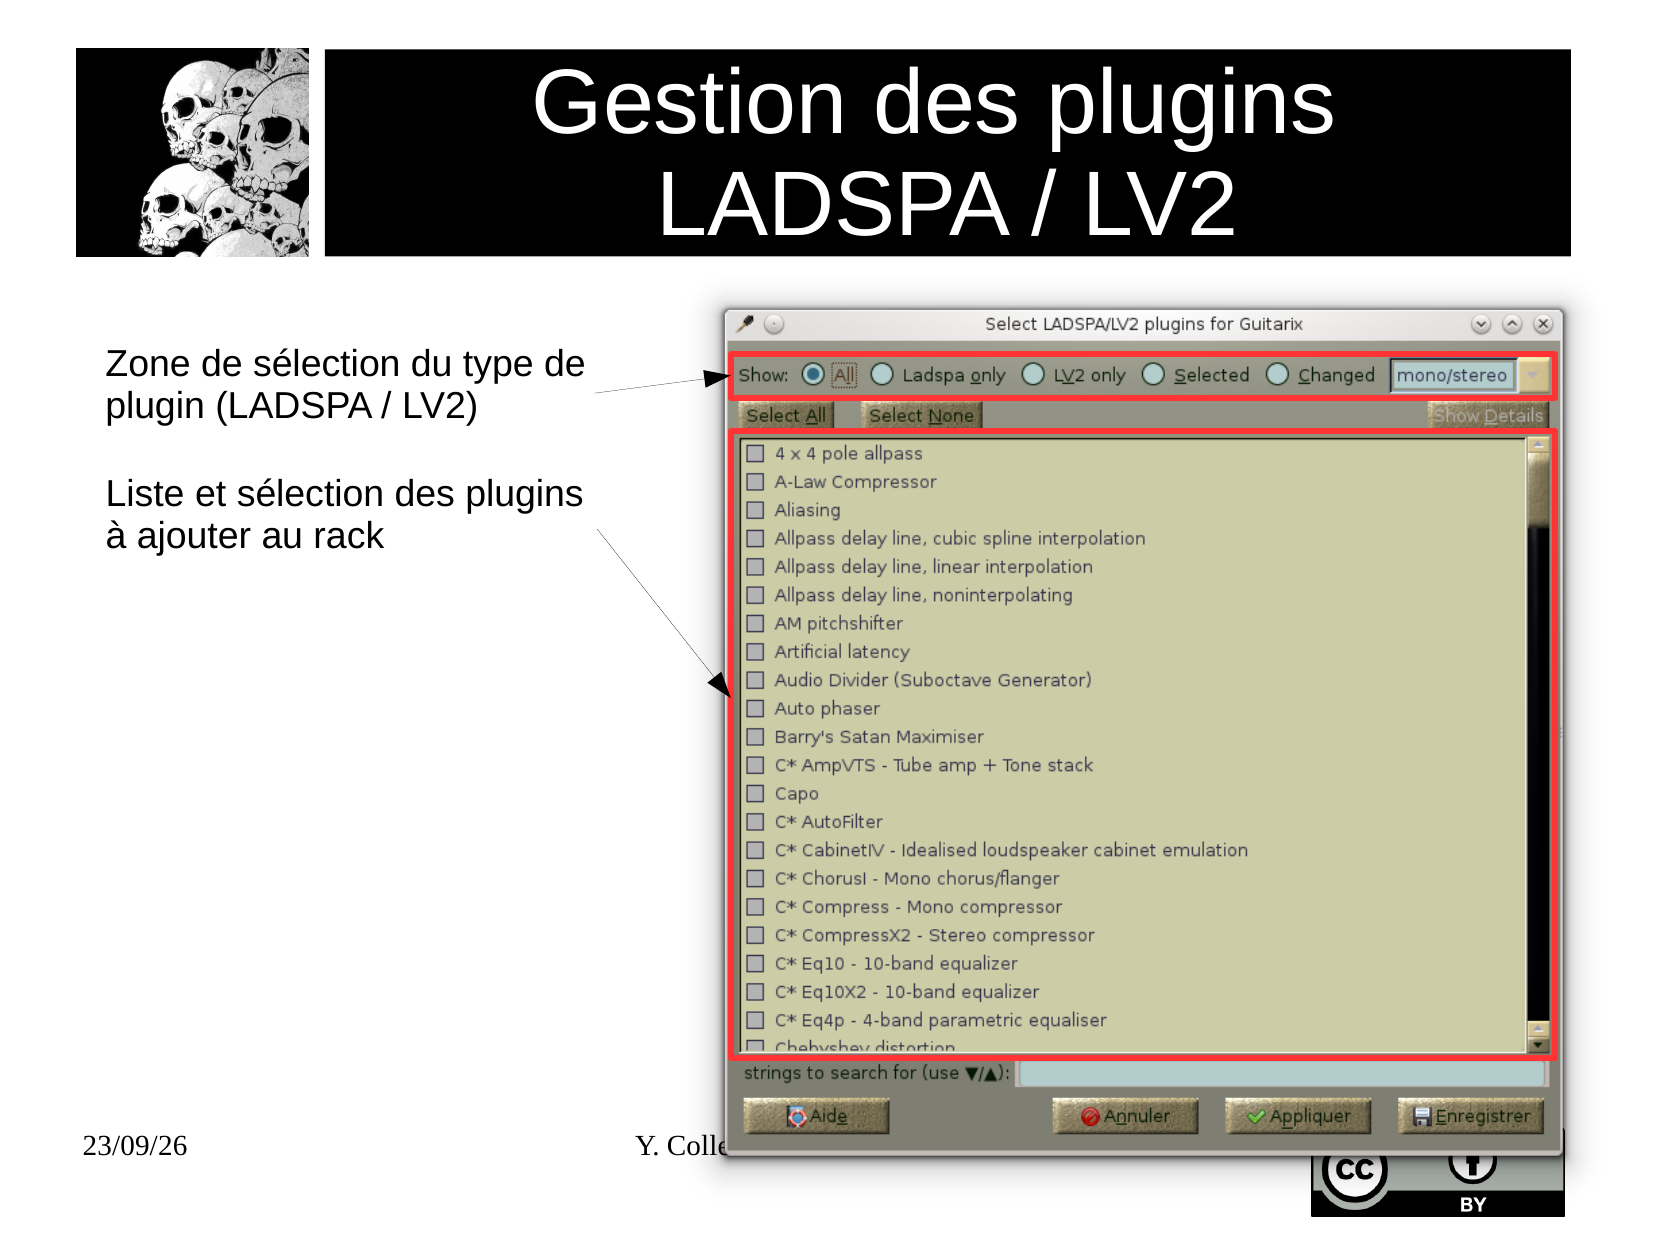

# Gestion des plugins LADSPA / LV2
Zone de sélection du type de plugin (LADSPA / LV2)
Liste et sélection des plugins à ajouter au rack
Y. Collette
11